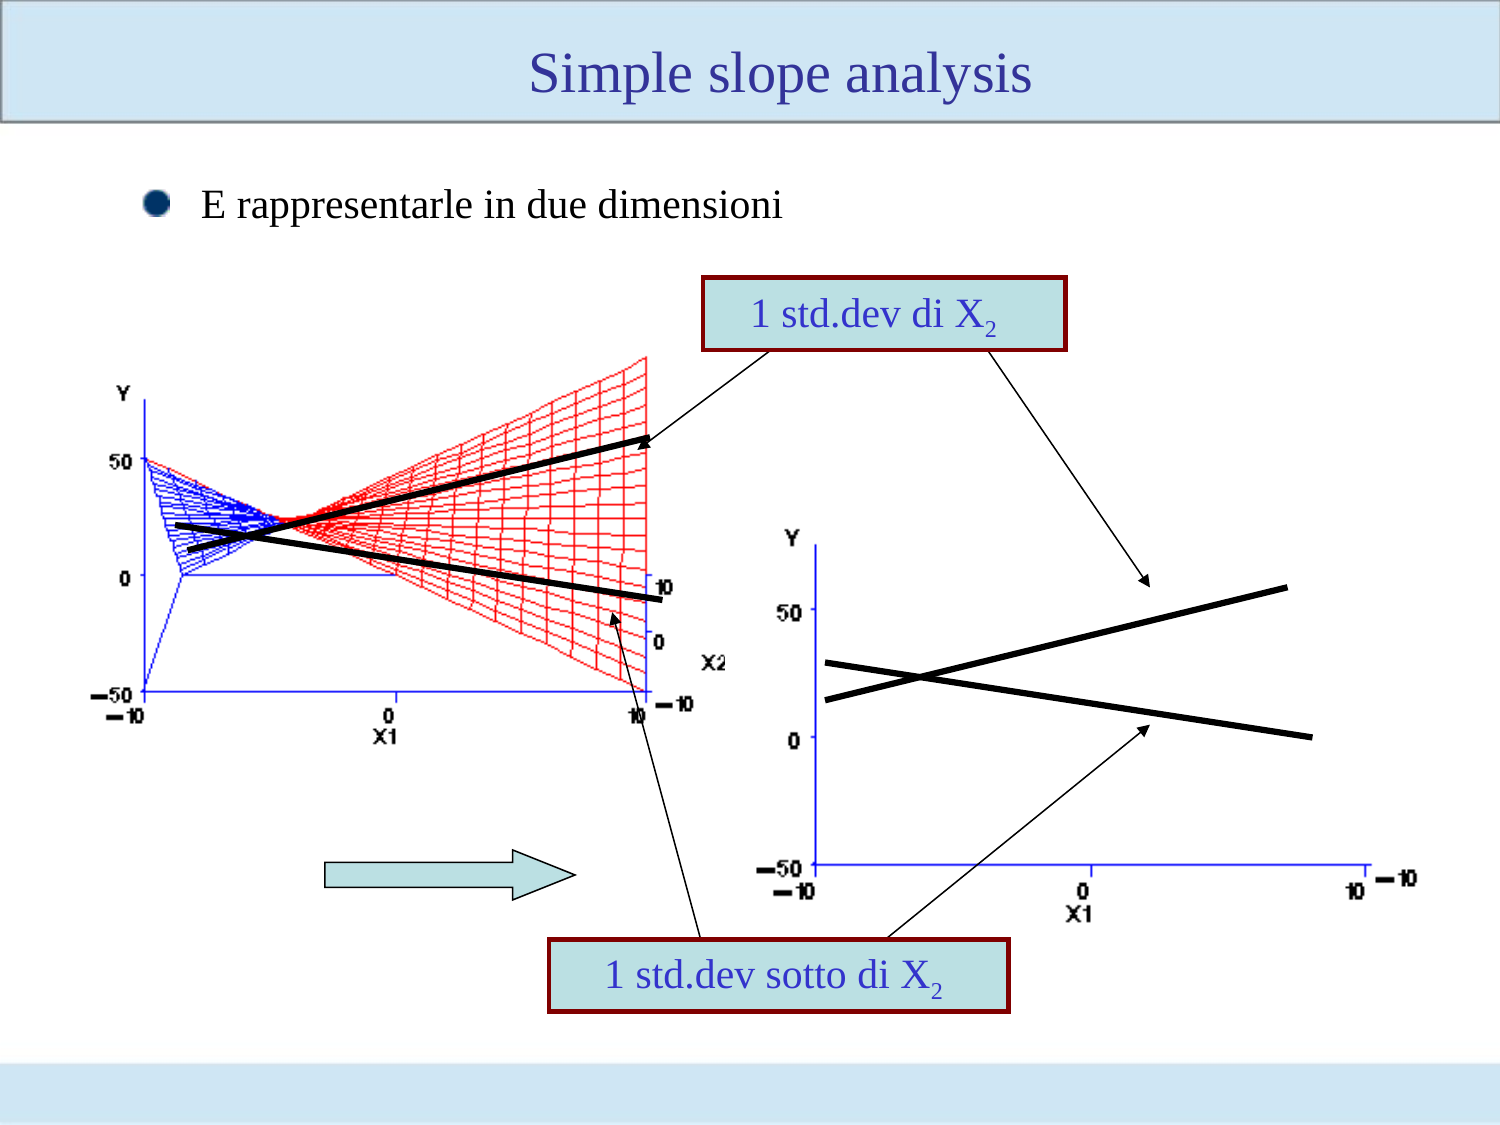

# Simple slope analysis
E rappresentarle in due dimensioni
1 std.dev di X2
1 std.dev sotto di X2